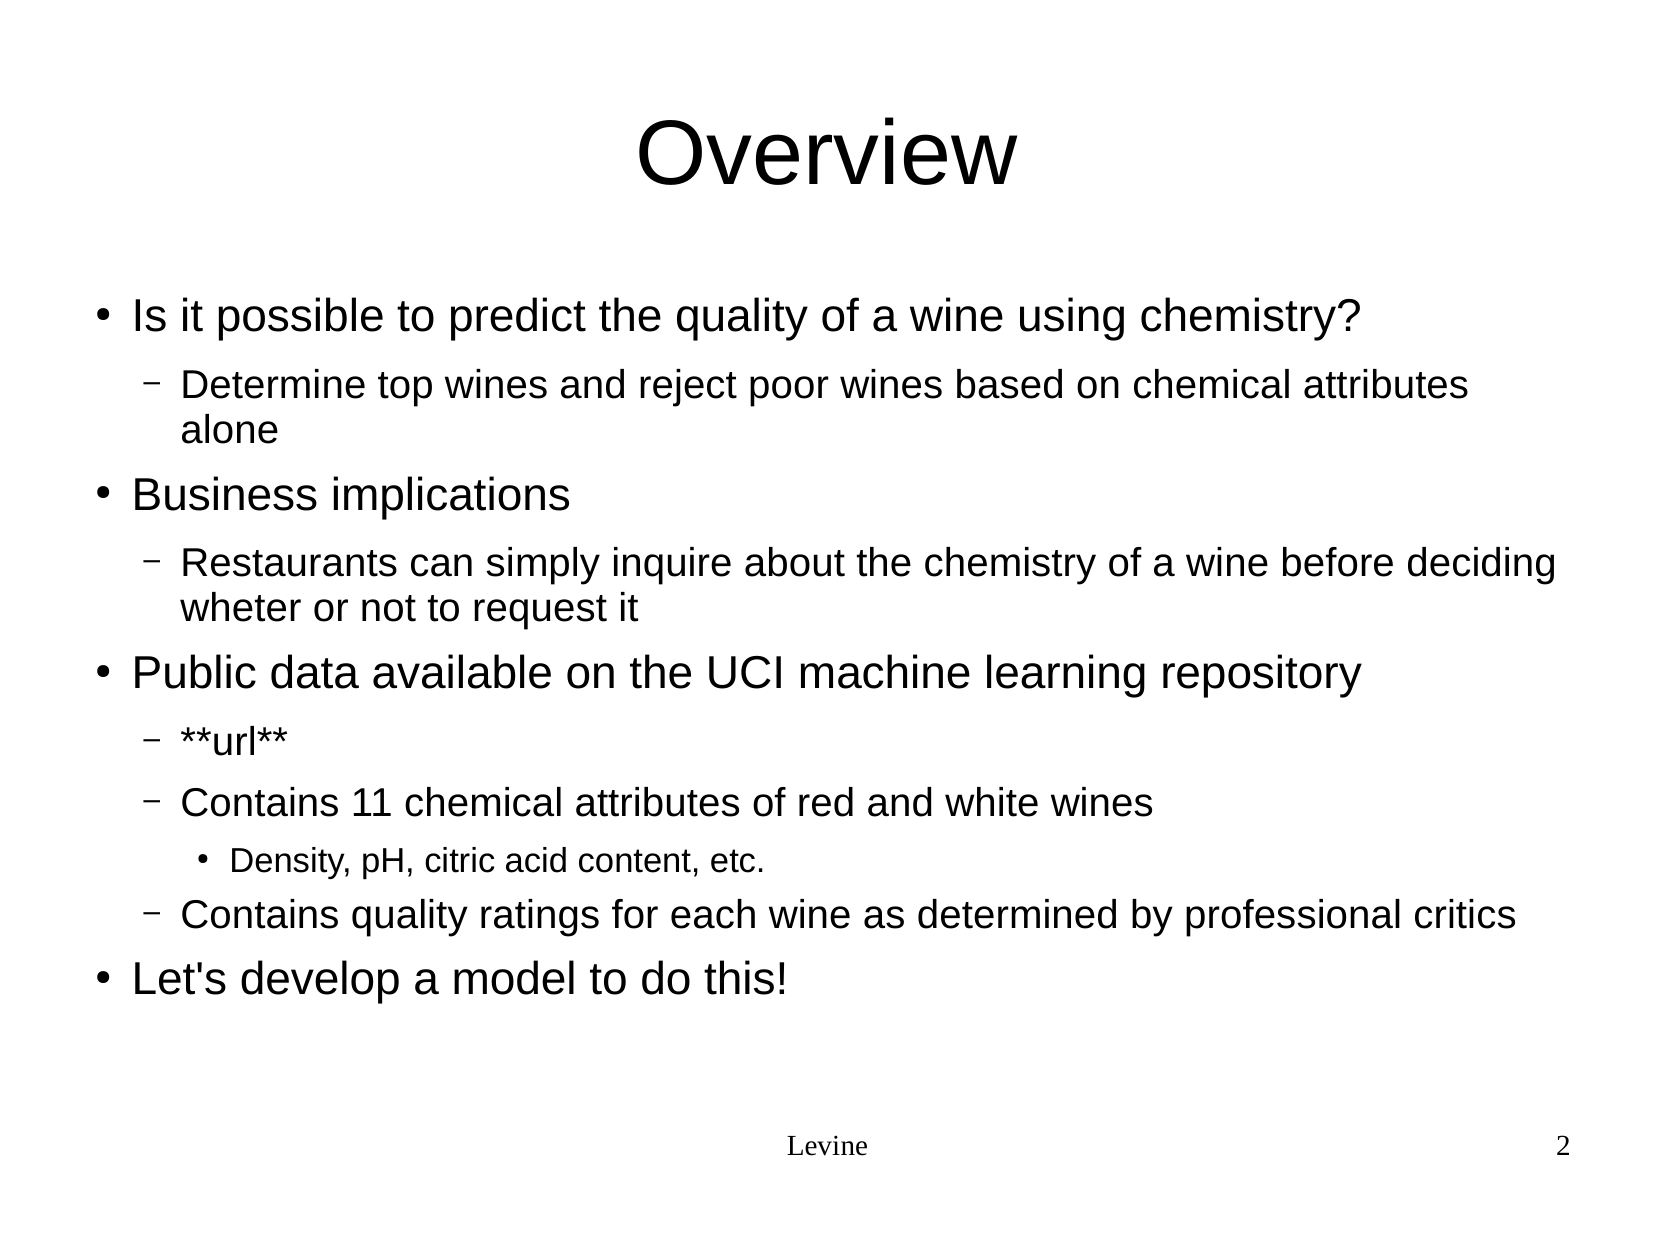

# Overview
Is it possible to predict the quality of a wine using chemistry?
Determine top wines and reject poor wines based on chemical attributes alone
Business implications
Restaurants can simply inquire about the chemistry of a wine before deciding wheter or not to request it
Public data available on the UCI machine learning repository
**url**
Contains 11 chemical attributes of red and white wines
Density, pH, citric acid content, etc.
Contains quality ratings for each wine as determined by professional critics
Let's develop a model to do this!
Levine
2